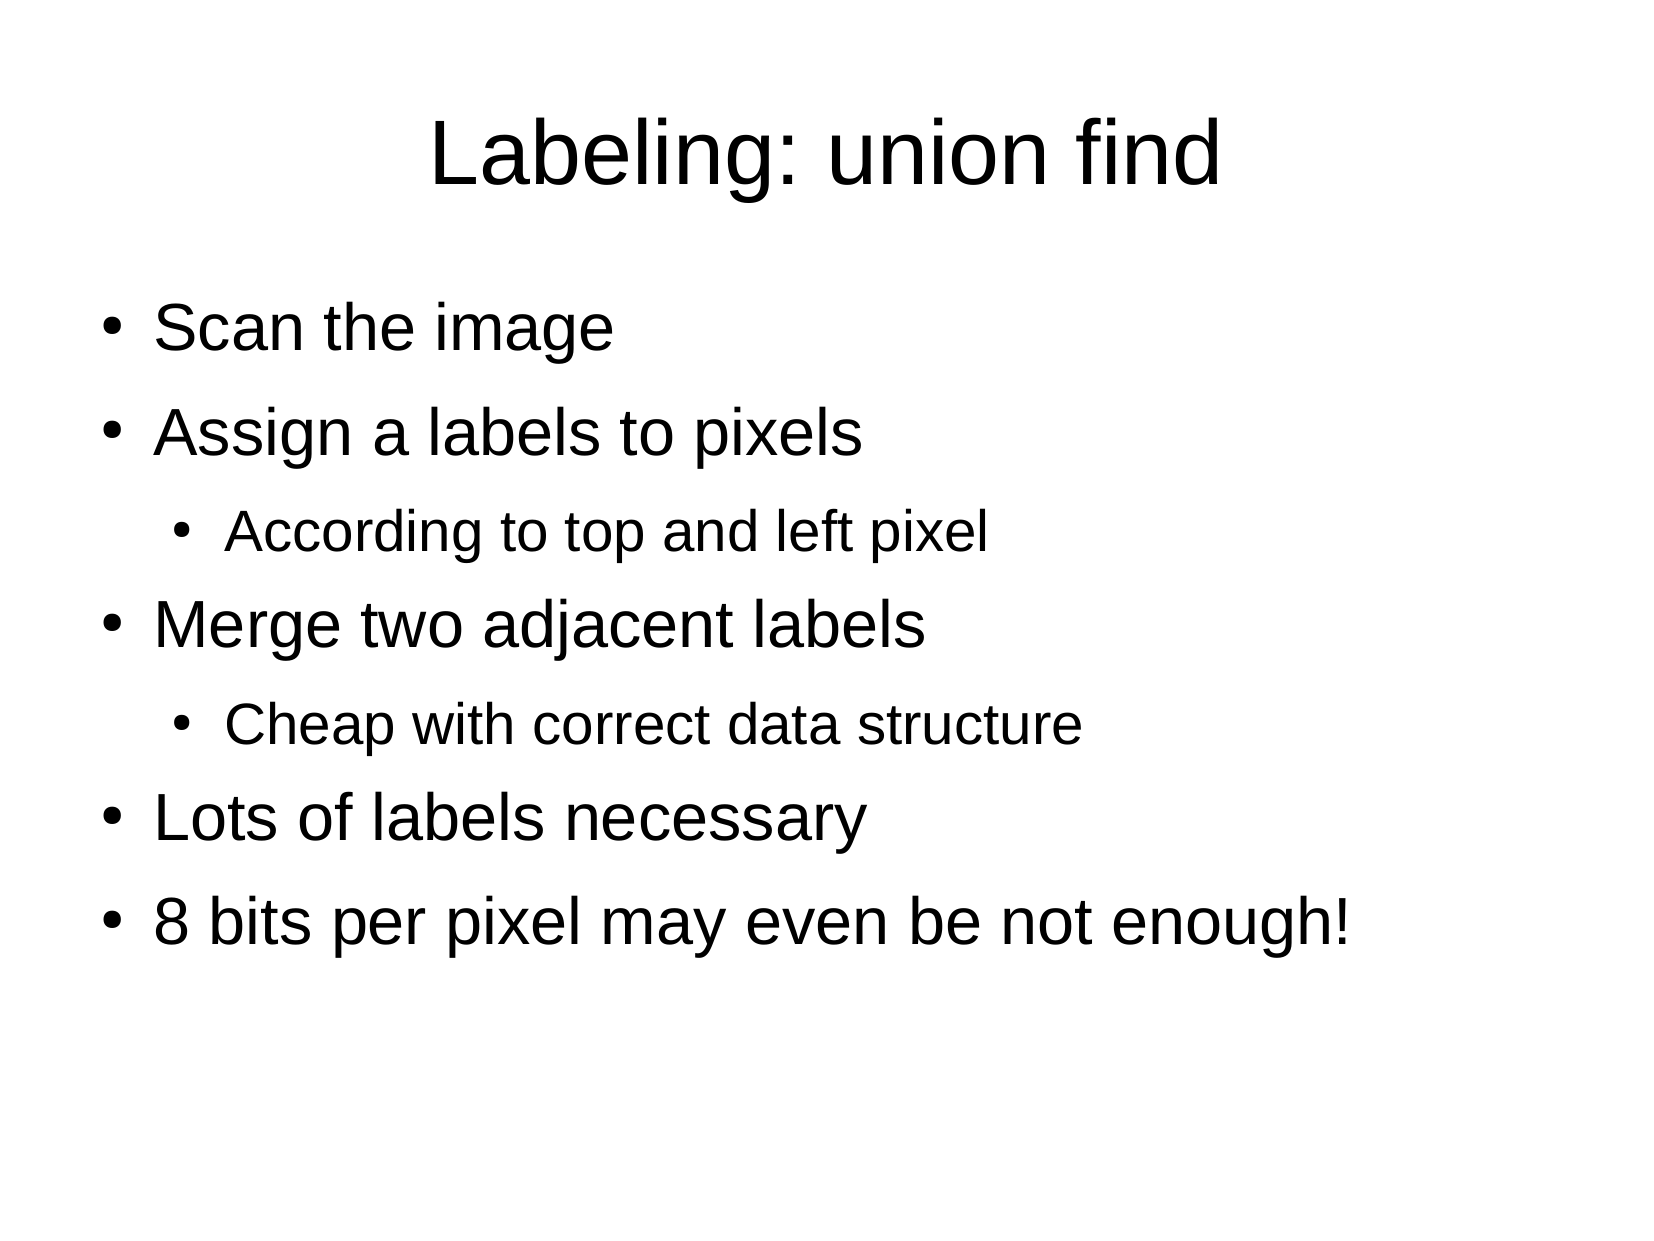

# Labeling: union find
Scan the image
Assign a labels to pixels
According to top and left pixel
Merge two adjacent labels
Cheap with correct data structure
Lots of labels necessary
8 bits per pixel may even be not enough!